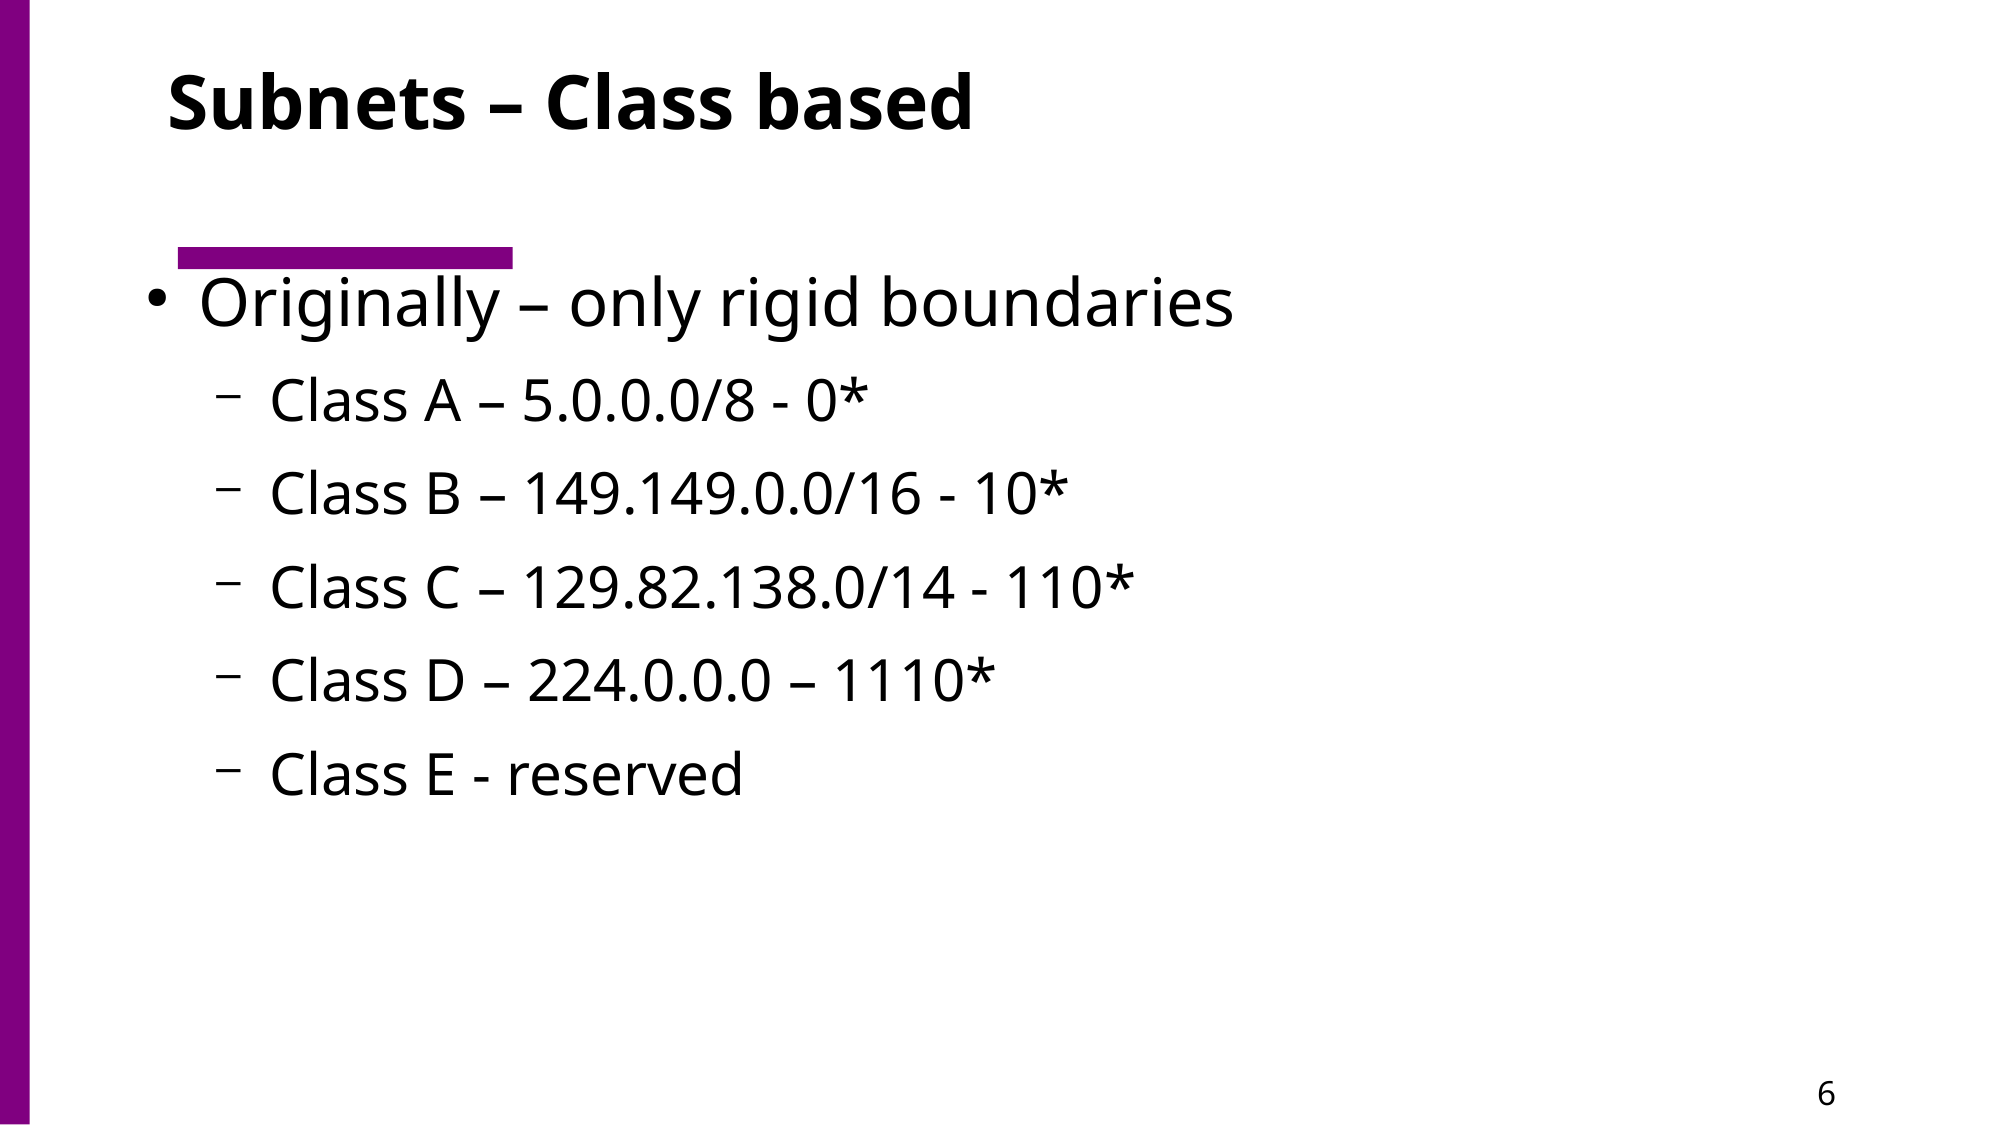

Subnets – Class based
#
Originally – only rigid boundaries
Class A – 5.0.0.0/8 - 0*
Class B – 149.149.0.0/16 - 10*
Class C – 129.82.138.0/14 - 110*
Class D – 224.0.0.0 – 1110*
Class E - reserved